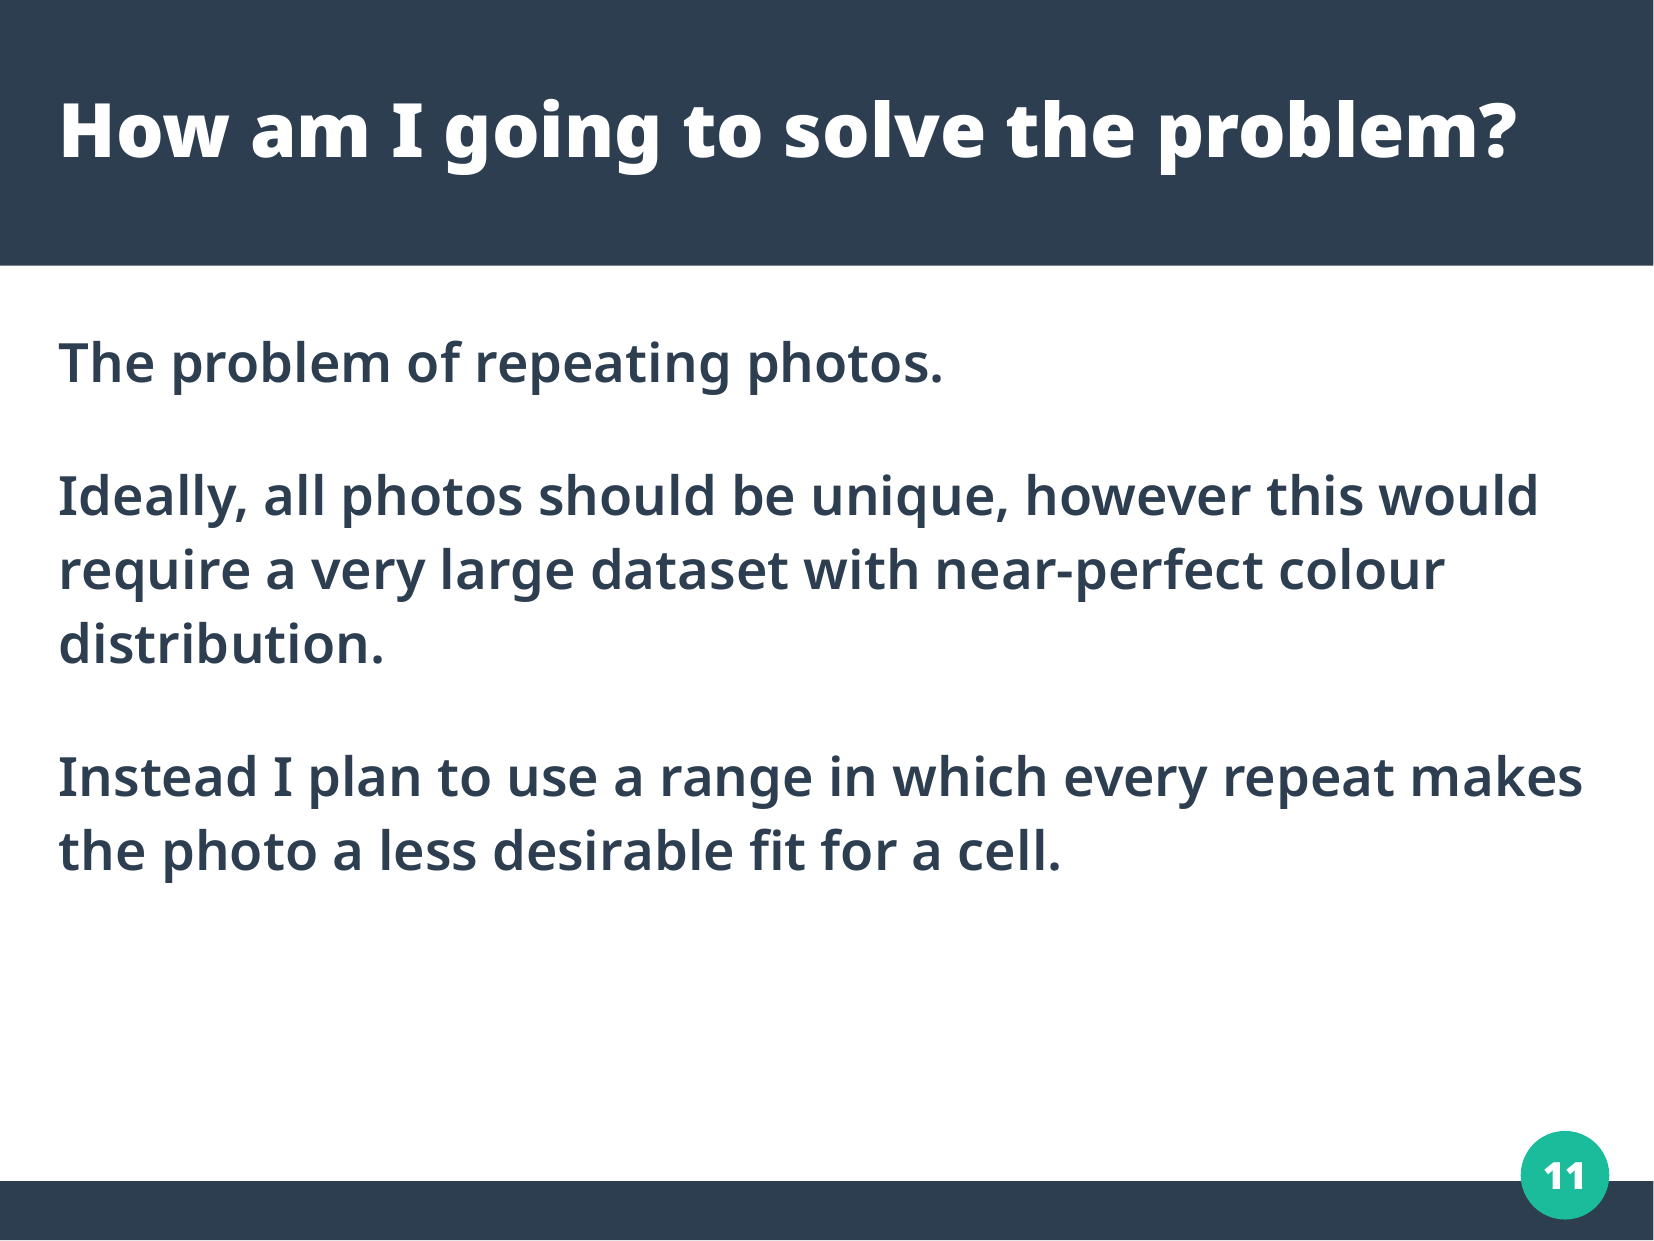

# How am I going to solve the problem?
The problem of repeating photos.
Ideally, all photos should be unique, however this would require a very large dataset with near-perfect colour distribution.
Instead I plan to use a range in which every repeat makes the photo a less desirable fit for a cell.
11